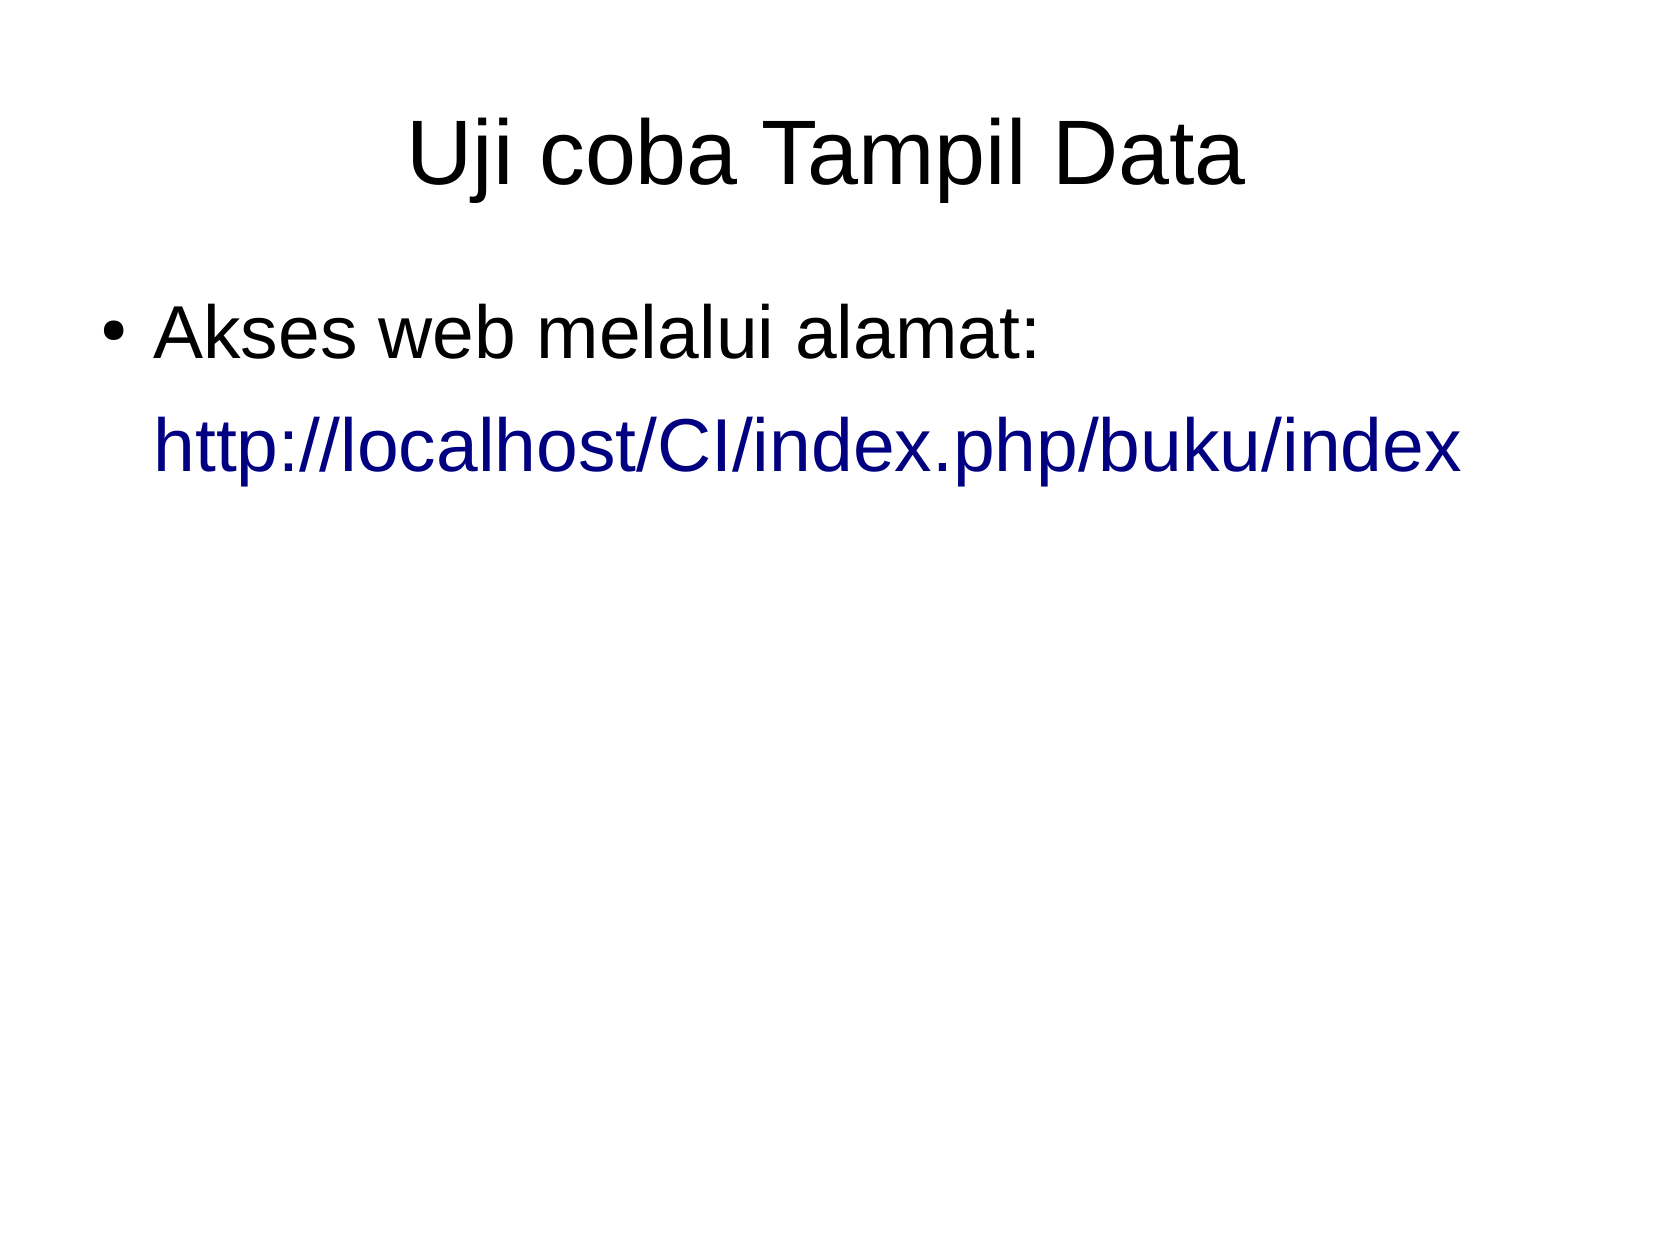

# Uji coba Tampil Data
Akses web melalui alamat:
http://localhost/CI/index.php/buku/index